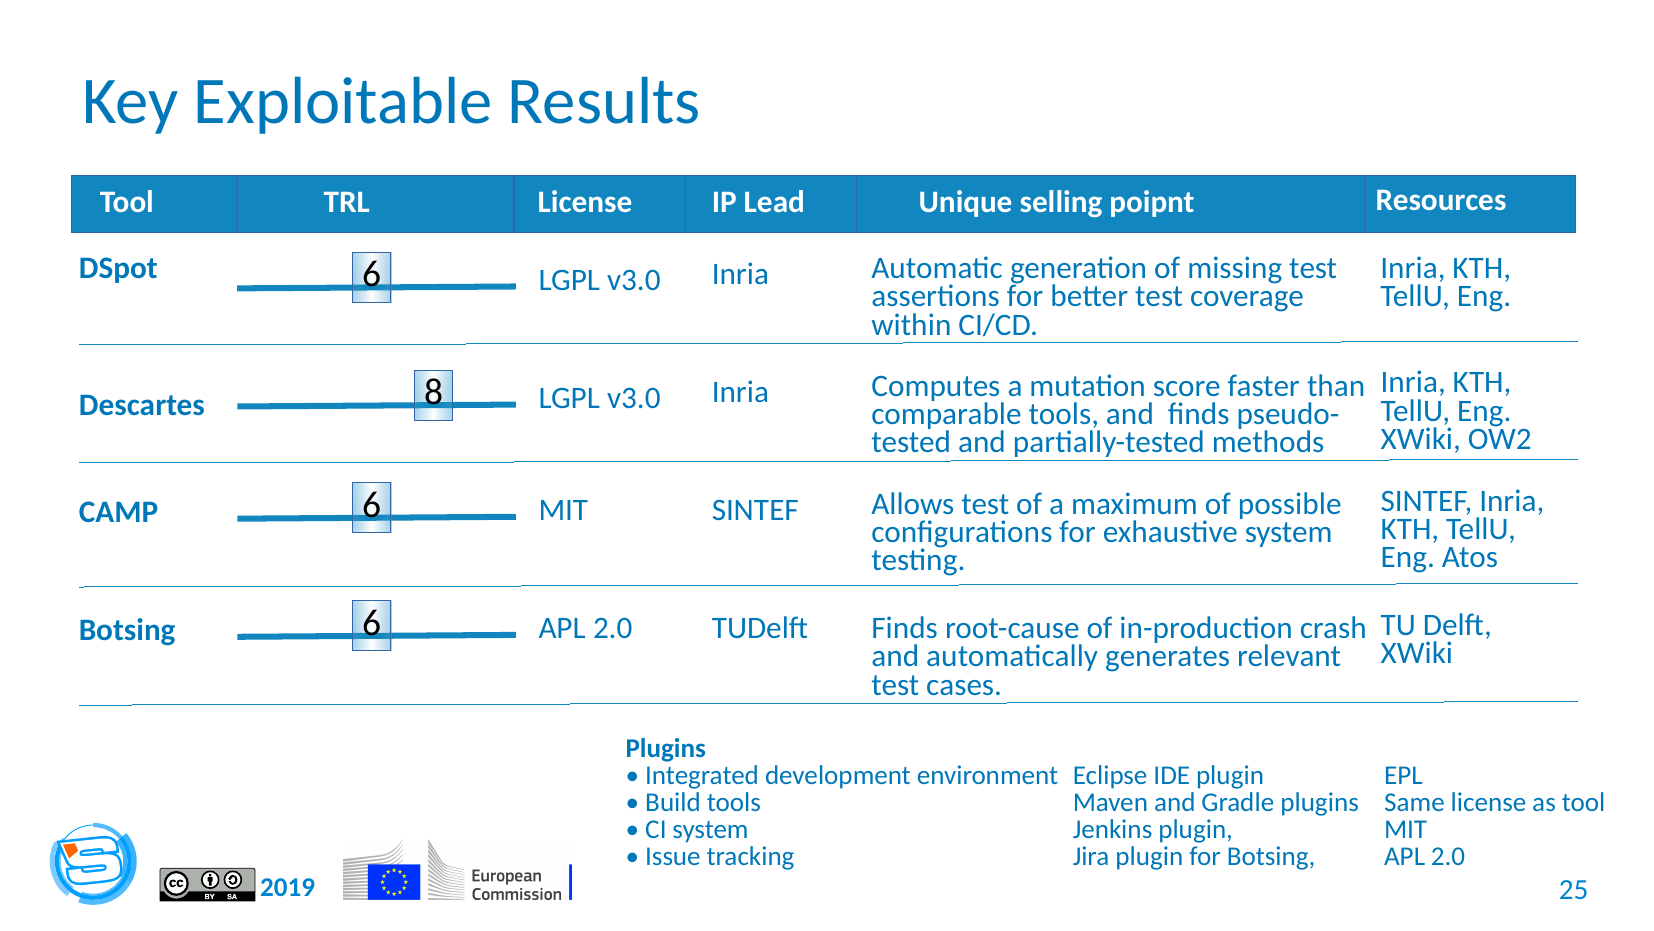

# Key Exploitable Results
Resources
License
Tool
TRL
IP Lead
Unique selling poipnt
6
DSpot
LGPL v3.0
Automatic generation of missing test assertions for better test coverage within CI/CD.
Inria, KTH, TellU, Eng.
Inria
8
Inria, KTH, TellU, Eng. XWiki, OW2
Computes a mutation score faster than comparable tools, and finds pseudo-tested and partially-tested methods
LGPL v3.0
Inria
Descartes
6
MIT
SINTEF, Inria, KTH, TellU, Eng. Atos
Allows test of a maximum of possible configurations for exhaustive system testing.
SINTEF
CAMP
6
APL 2.0
TU Delft, XWiki
TUDelft
Finds root-cause of in-production crash and automatically generates relevant test cases.
Botsing
Plugins
• Integrated development environment
• Build tools
• CI system
• Issue tracking
Eclipse IDE plugin
Maven and Gradle plugins
Jenkins plugin,
Jira plugin for Botsing,
EPL
Same license as tool
MIT
APL 2.0
25